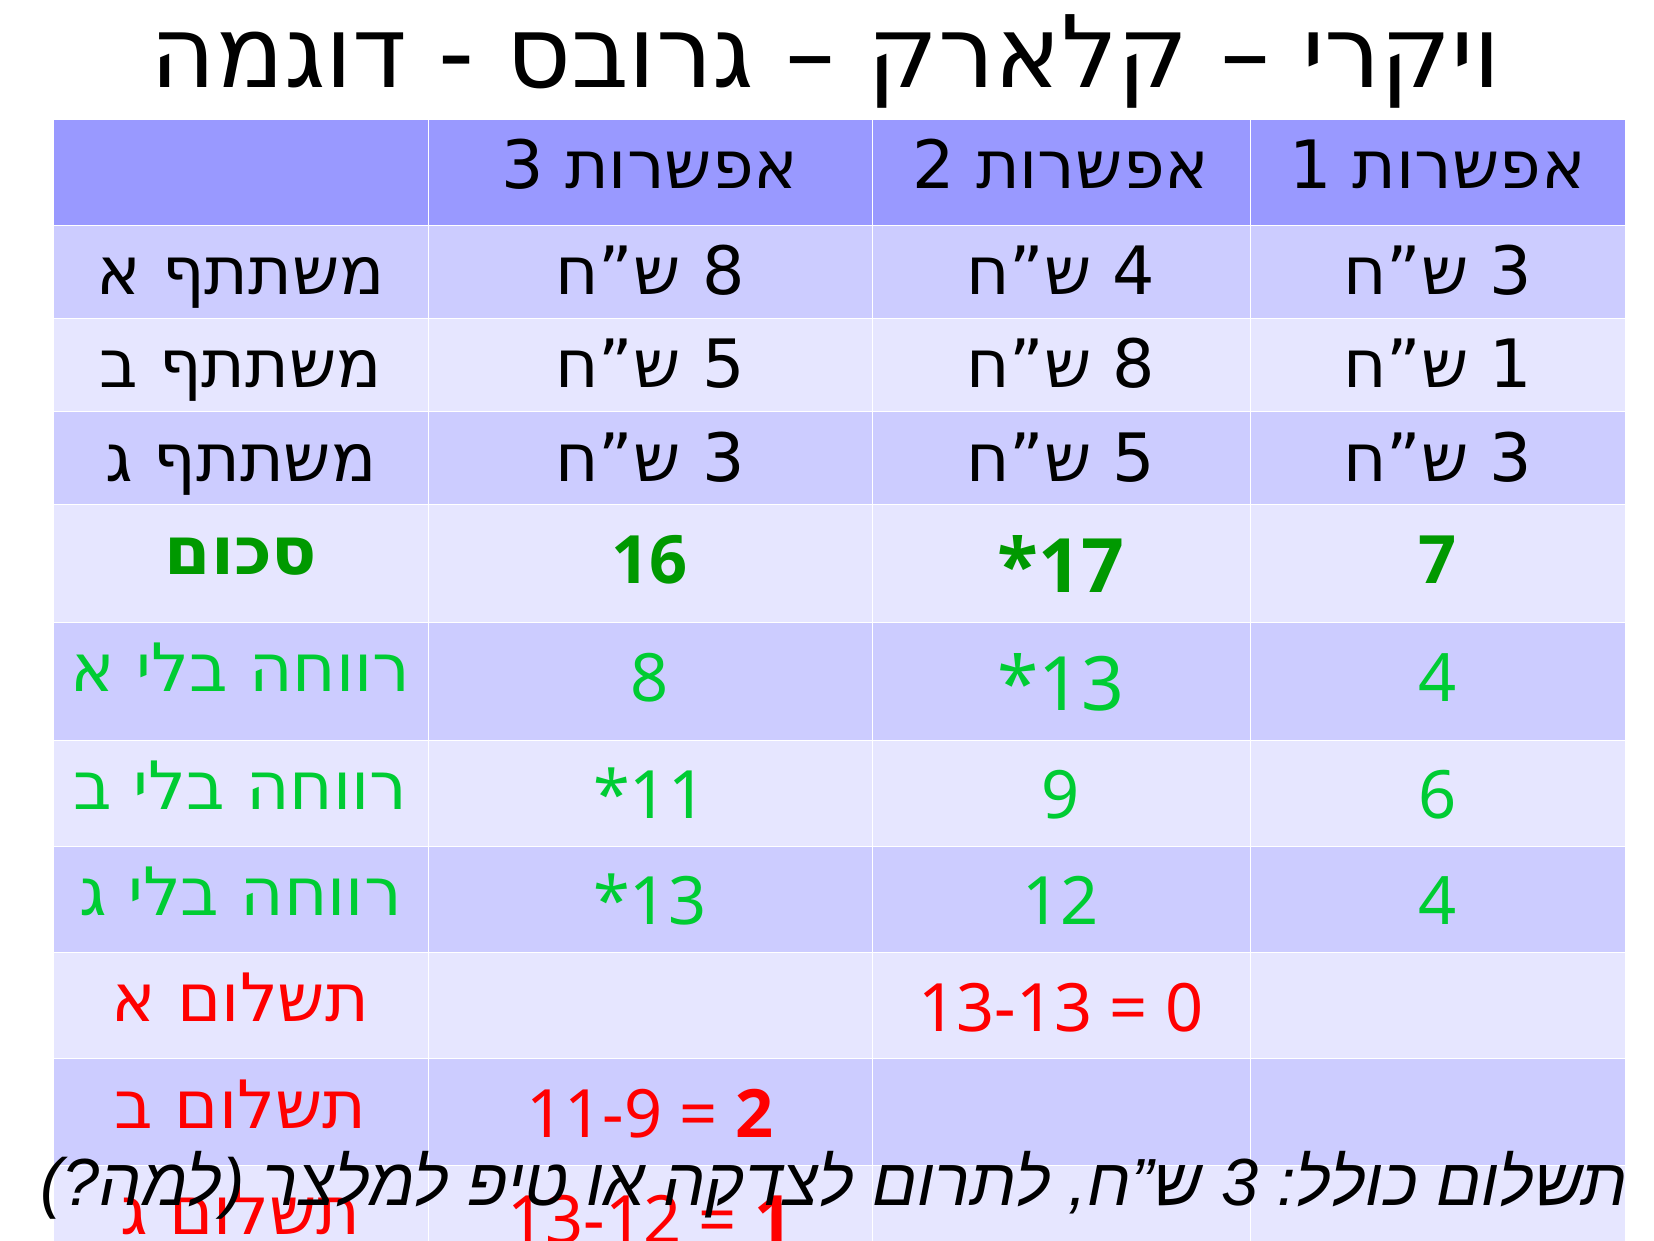

# ויקרי – קלארק – גרובס - דוגמה
| | אפשרות 3 | אפשרות 2 | אפשרות 1 |
| --- | --- | --- | --- |
| משתתף א | 8 ש”ח | 4 ש”ח | 3 ש”ח |
| משתתף ב | 5 ש”ח | 8 ש”ח | 1 ש”ח |
| משתתף ג | 3 ש”ח | 5 ש”ח | 3 ש”ח |
| סכום | 16 | \*17 | 7 |
| רווחה בלי א | 8 | \*13 | 4 |
| רווחה בלי ב | \*11 | 9 | 6 |
| רווחה בלי ג | \*13 | 12 | 4 |
| תשלום א | | 13-13 = 0 | |
| תשלום ב | 11-9 = 2 | | |
| תשלום ג | 13-12 = 1 | | |
תשלום כולל: 3 ש”ח, לתרום לצדקה או טיפ למלצר (למה?)